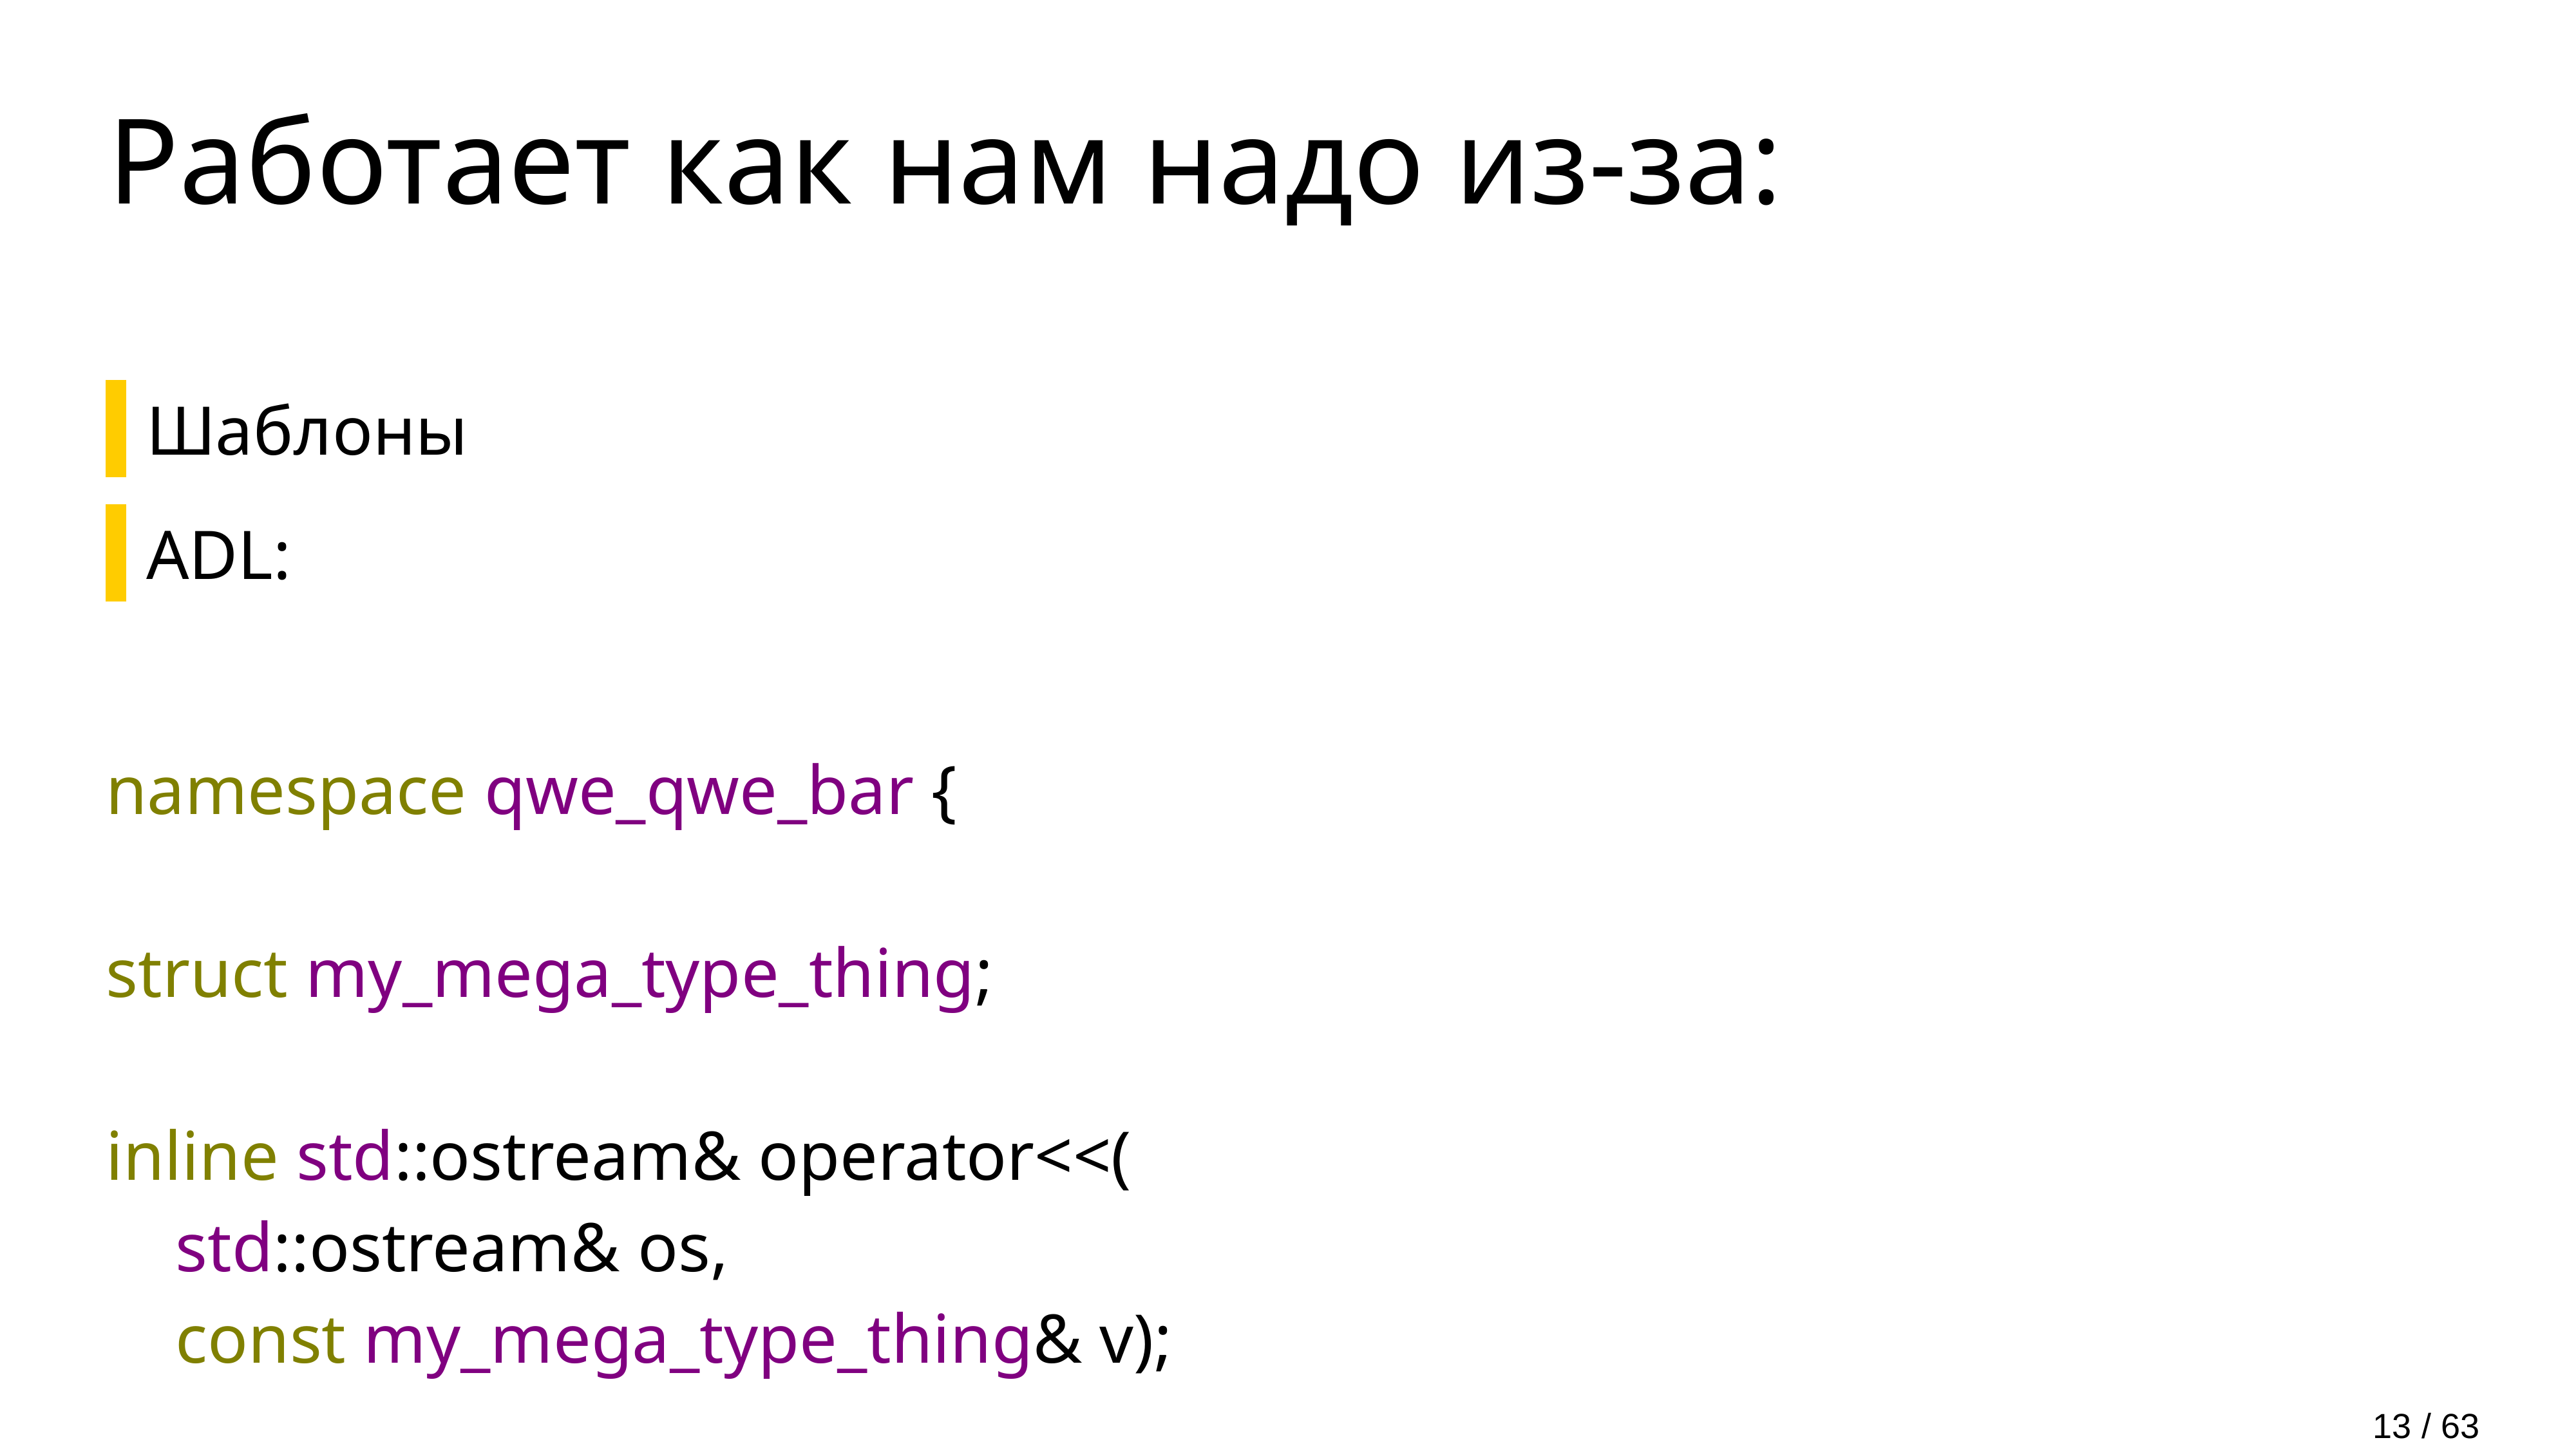

# Работает как нам надо из-за:
 Шаблоны
 ADL:
namespace qwe_qwe_bar {
struct my_mega_type_thing;
inline std::ostream& operator<<(
 std::ostream& os,
 const my_mega_type_thing& v);
} // namespace qwe_qwe_bar